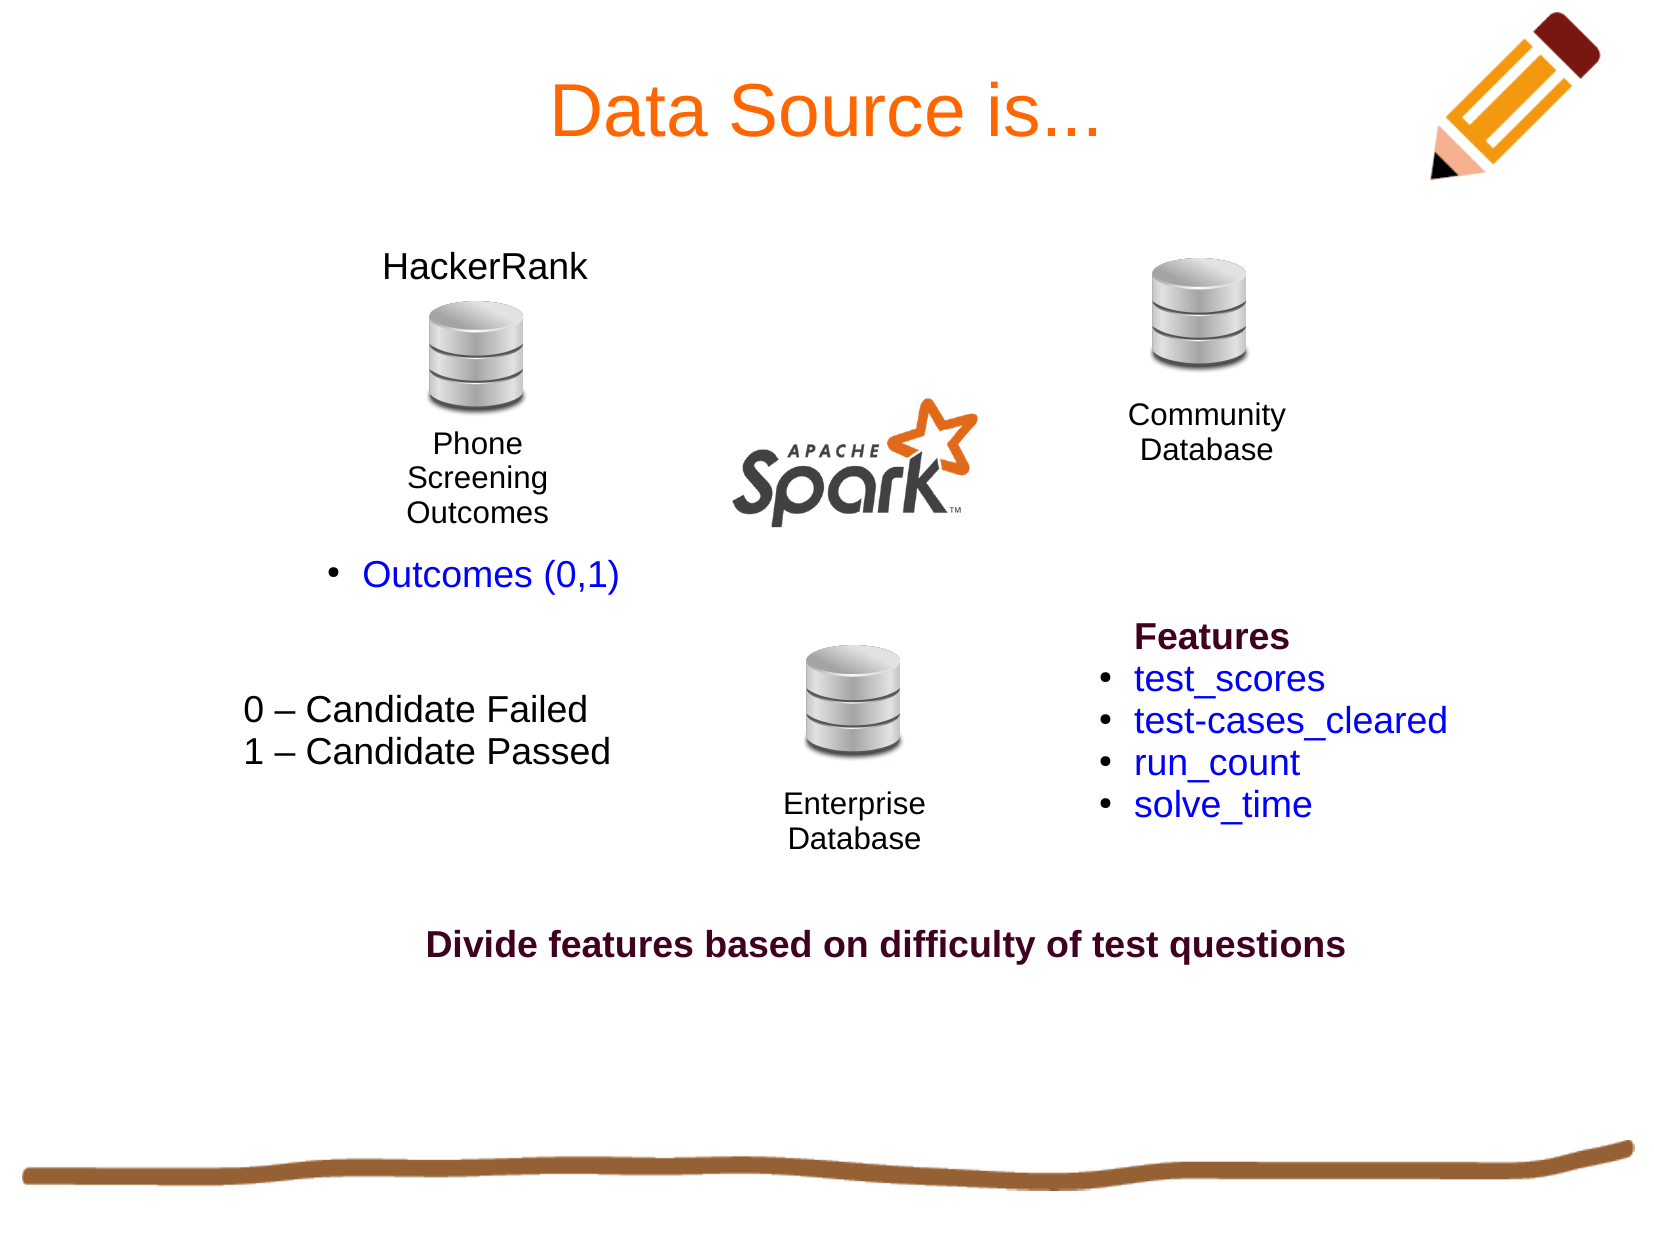

# Data Source is...
HackerRank
Community Database
Phone Screening Outcomes
Outcomes (0,1)
Features
test_scores
test-cases_cleared
run_count
solve_time
Enterprise Database
0 – Candidate Failed
1 – Candidate Passed
Divide features based on difficulty of test questions